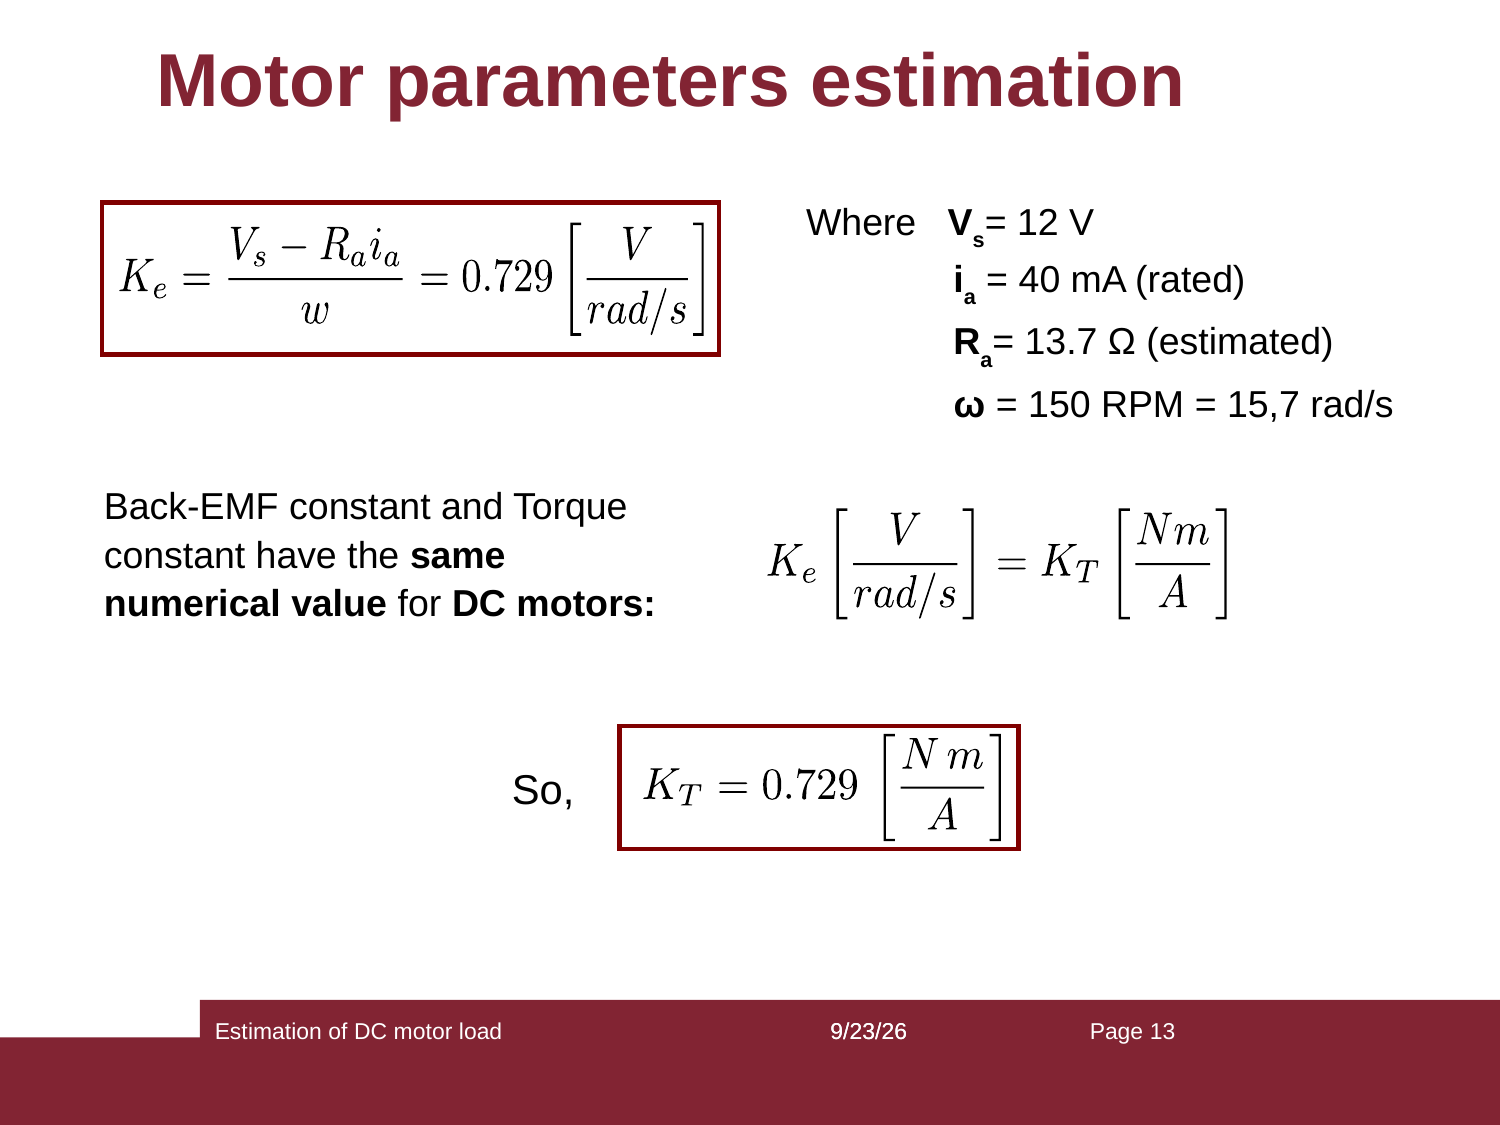

# Motor parameters estimation
Where Vs= 12 V
	 ia = 40 mA (rated)
	 Ra= 13.7 Ω (estimated)
		ω = 150 RPM = 15,7 rad/s
Back-EMF constant and Torque constant have the same numerical value for DC motors:
So,
Estimation of DC motor load
Page 13